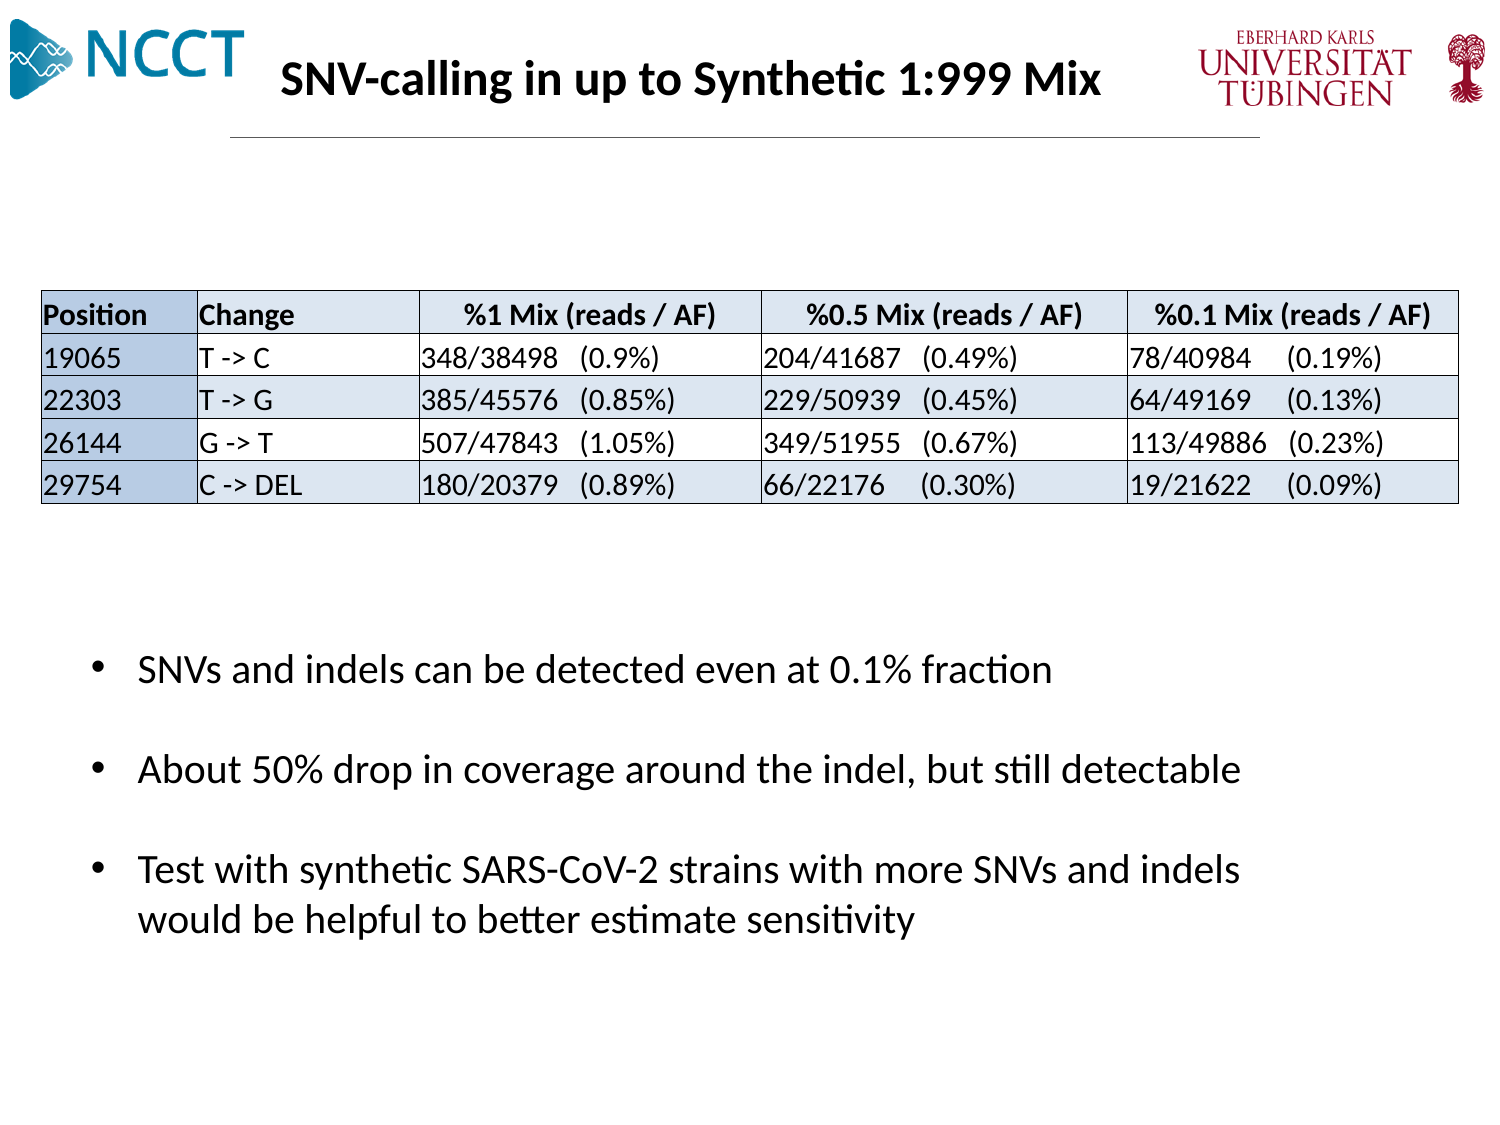

SNV-calling in up to Synthetic 1:999 Mix
| Position | Change | %1 Mix (reads / AF) | %0.5 Mix (reads / AF) | %0.1 Mix (reads / AF) |
| --- | --- | --- | --- | --- |
| 19065 | T -> C | 348/38498 (0.9%) | 204/41687 (0.49%) | 78/40984 (0.19%) |
| 22303 | T -> G | 385/45576 (0.85%) | 229/50939 (0.45%) | 64/49169 (0.13%) |
| 26144 | G -> T | 507/47843 (1.05%) | 349/51955 (0.67%) | 113/49886 (0.23%) |
| 29754 | C -> DEL | 180/20379 (0.89%) | 66/22176 (0.30%) | 19/21622 (0.09%) |
SNVs and indels can be detected even at 0.1% fraction
About 50% drop in coverage around the indel, but still detectable
Test with synthetic SARS-CoV-2 strains with more SNVs and indels would be helpful to better estimate sensitivity